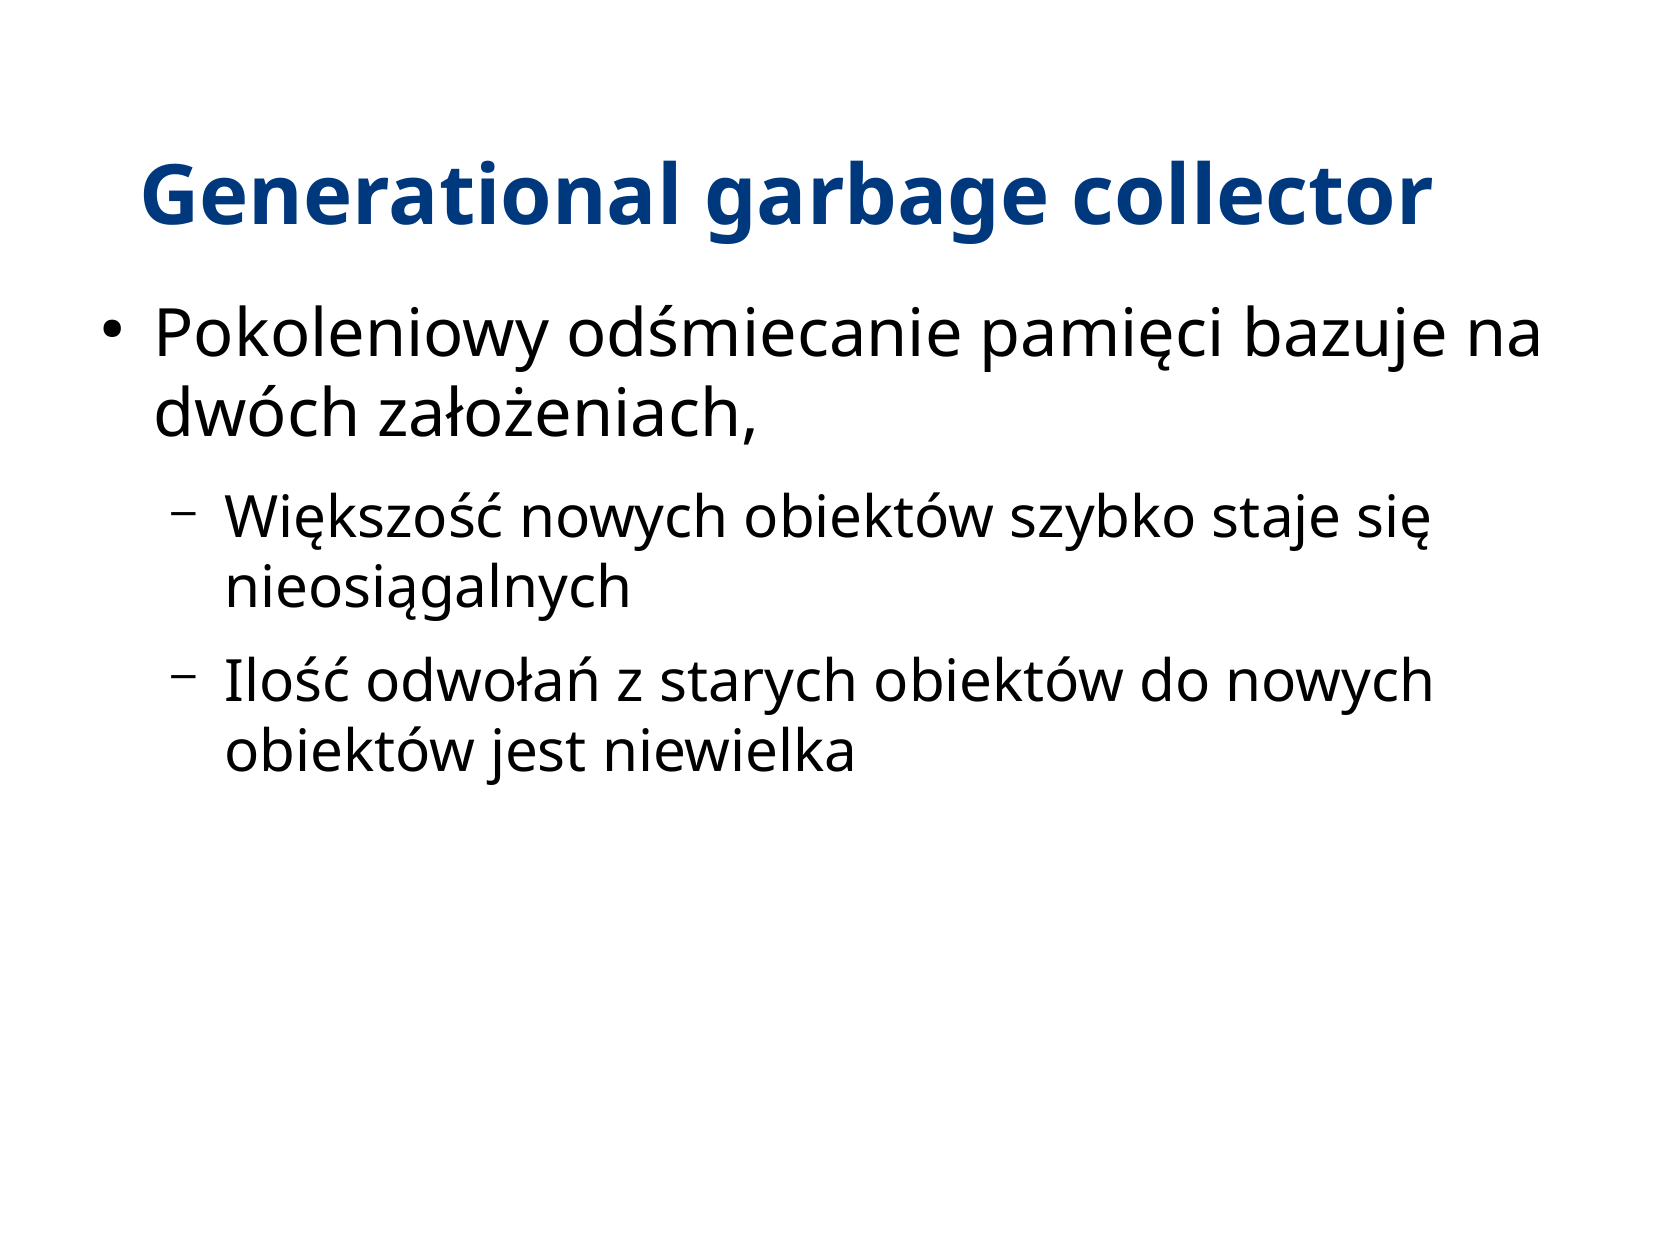

# Generational garbage collector
Pokoleniowy odśmiecanie pamięci bazuje na dwóch założeniach,
Większość nowych obiektów szybko staje się nieosiągalnych
Ilość odwołań z starych obiektów do nowych obiektów jest niewielka